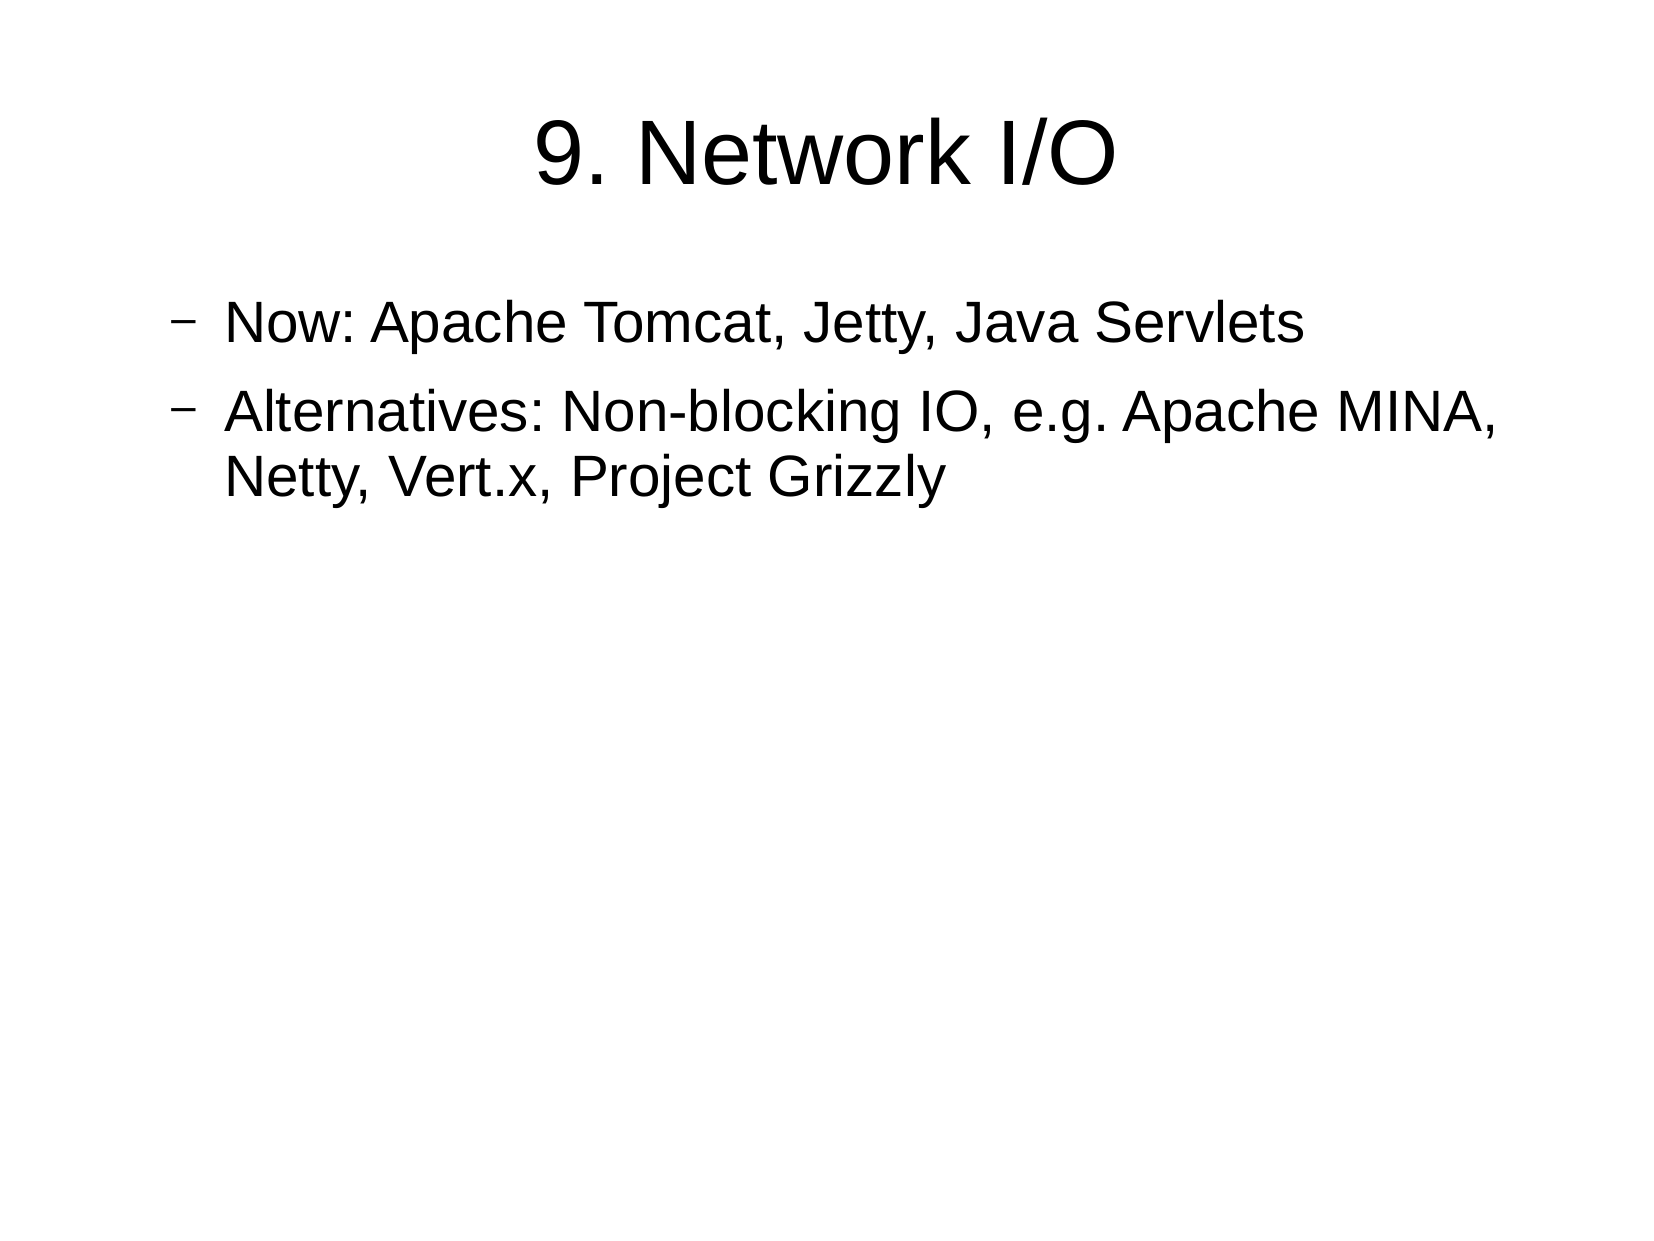

# 9. Network I/O
Now: Apache Tomcat, Jetty, Java Servlets
Alternatives: Non-blocking IO, e.g. Apache MINA, Netty, Vert.x, Project Grizzly